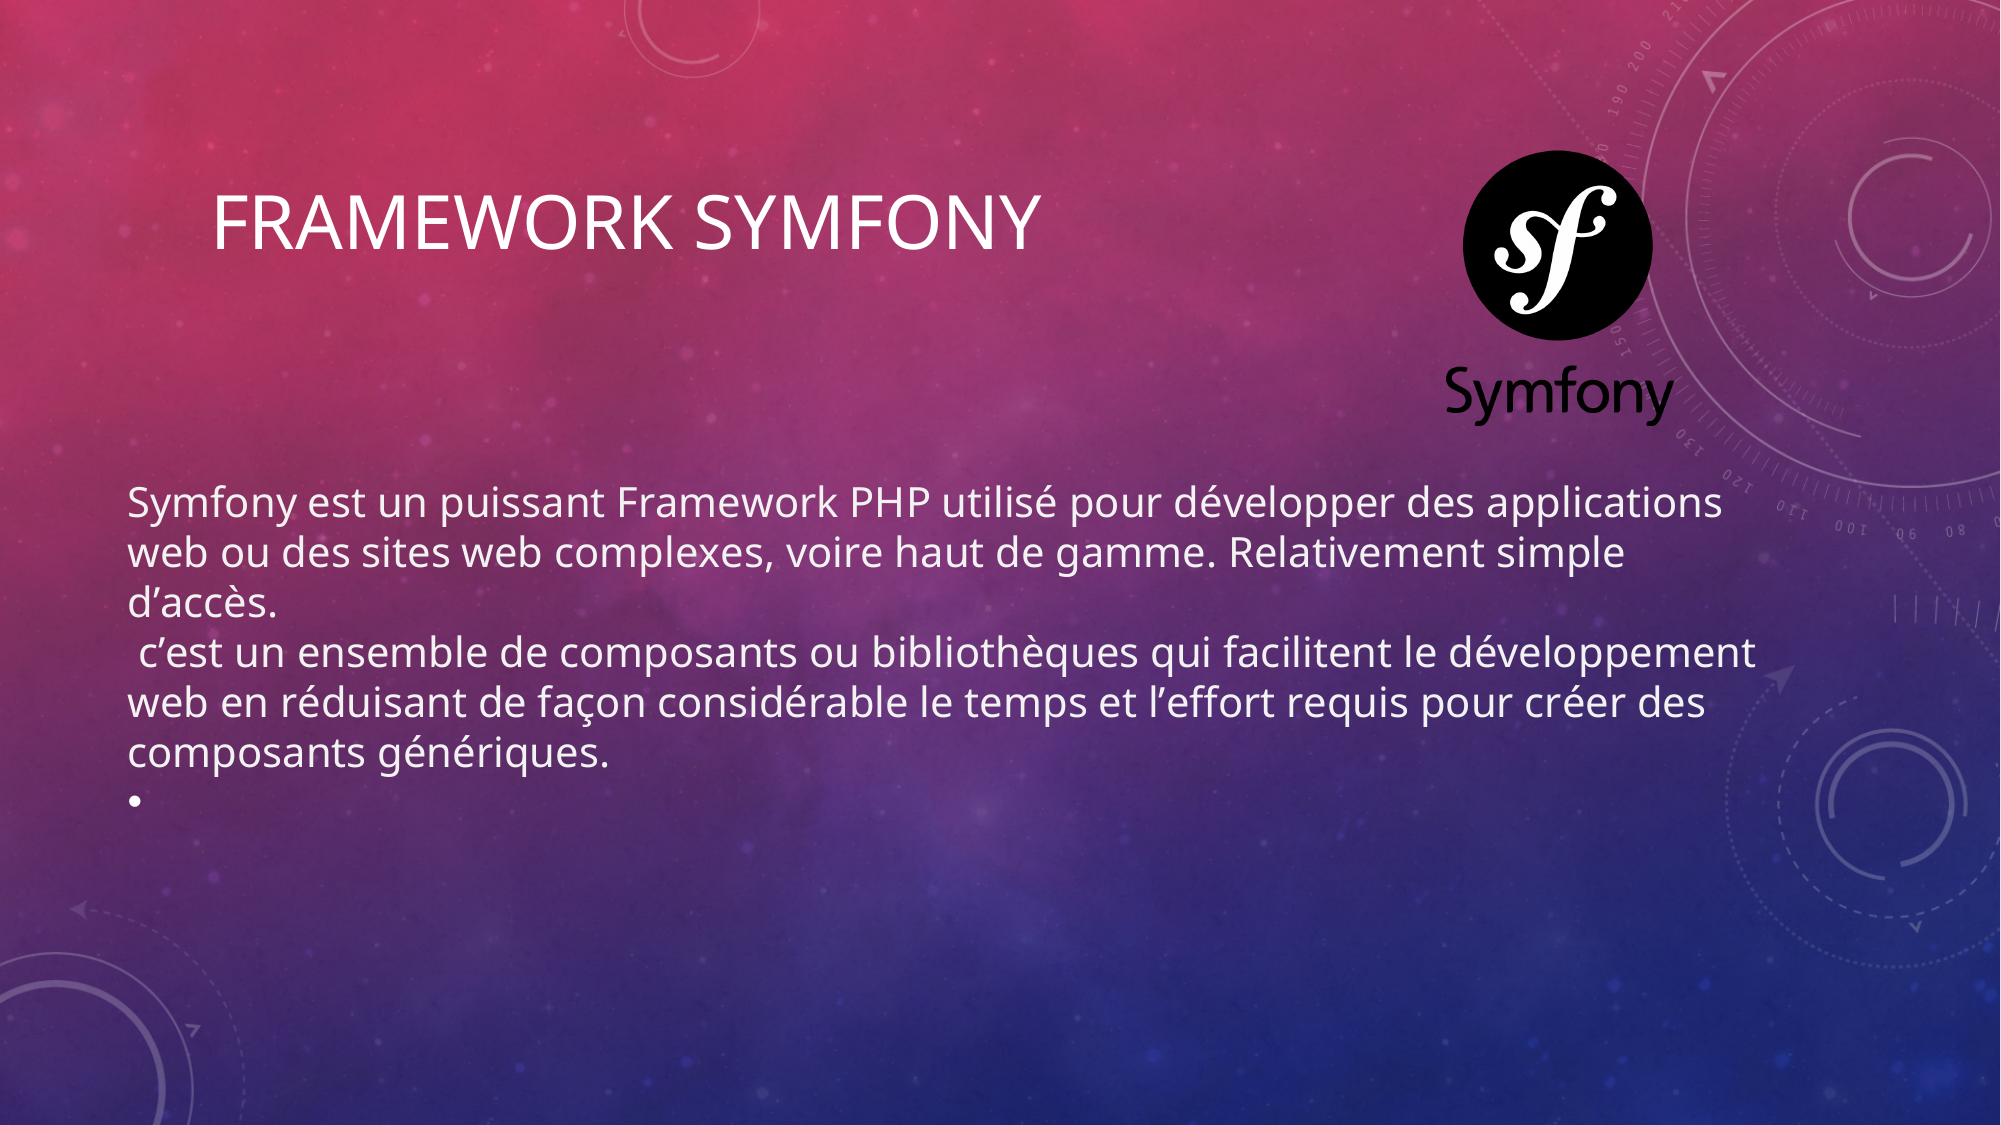

# Framework symfony
Symfony est un puissant Framework PHP utilisé pour développer des applications web ou des sites web complexes, voire haut de gamme. Relativement simple d’accès.
 c’est un ensemble de composants ou bibliothèques qui facilitent le développement web en réduisant de façon considérable le temps et l’effort requis pour créer des composants génériques.